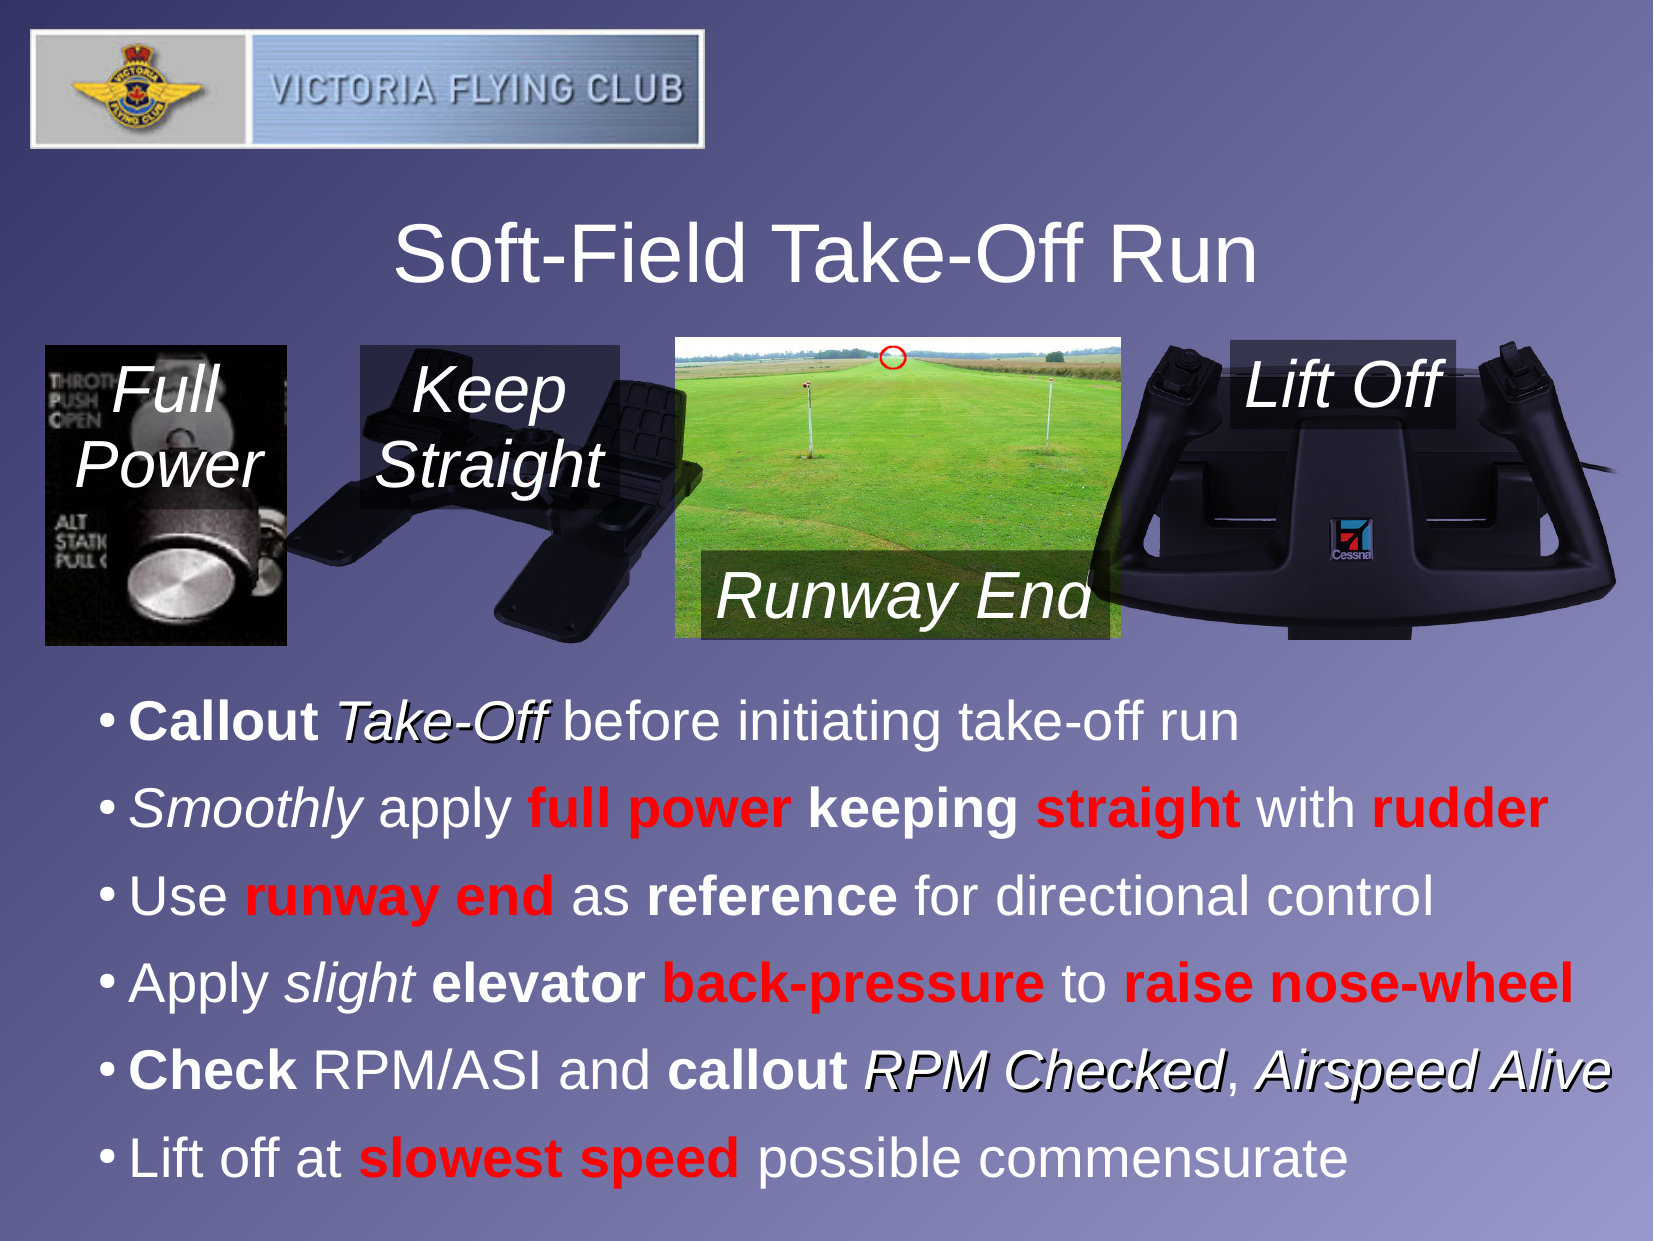

# Soft-Field Take-Off Run
Lift Off
 Full
Power
 Keep
Straight
Runway End
Callout Take-Off before initiating take-off run
Smoothly apply full power keeping straight with rudder
Use runway end as reference for directional control
Apply slight elevator back-pressure to raise nose-wheel
Check RPM/ASI and callout RPM Checked, Airspeed Alive
Lift off at slowest speed possible commensurate